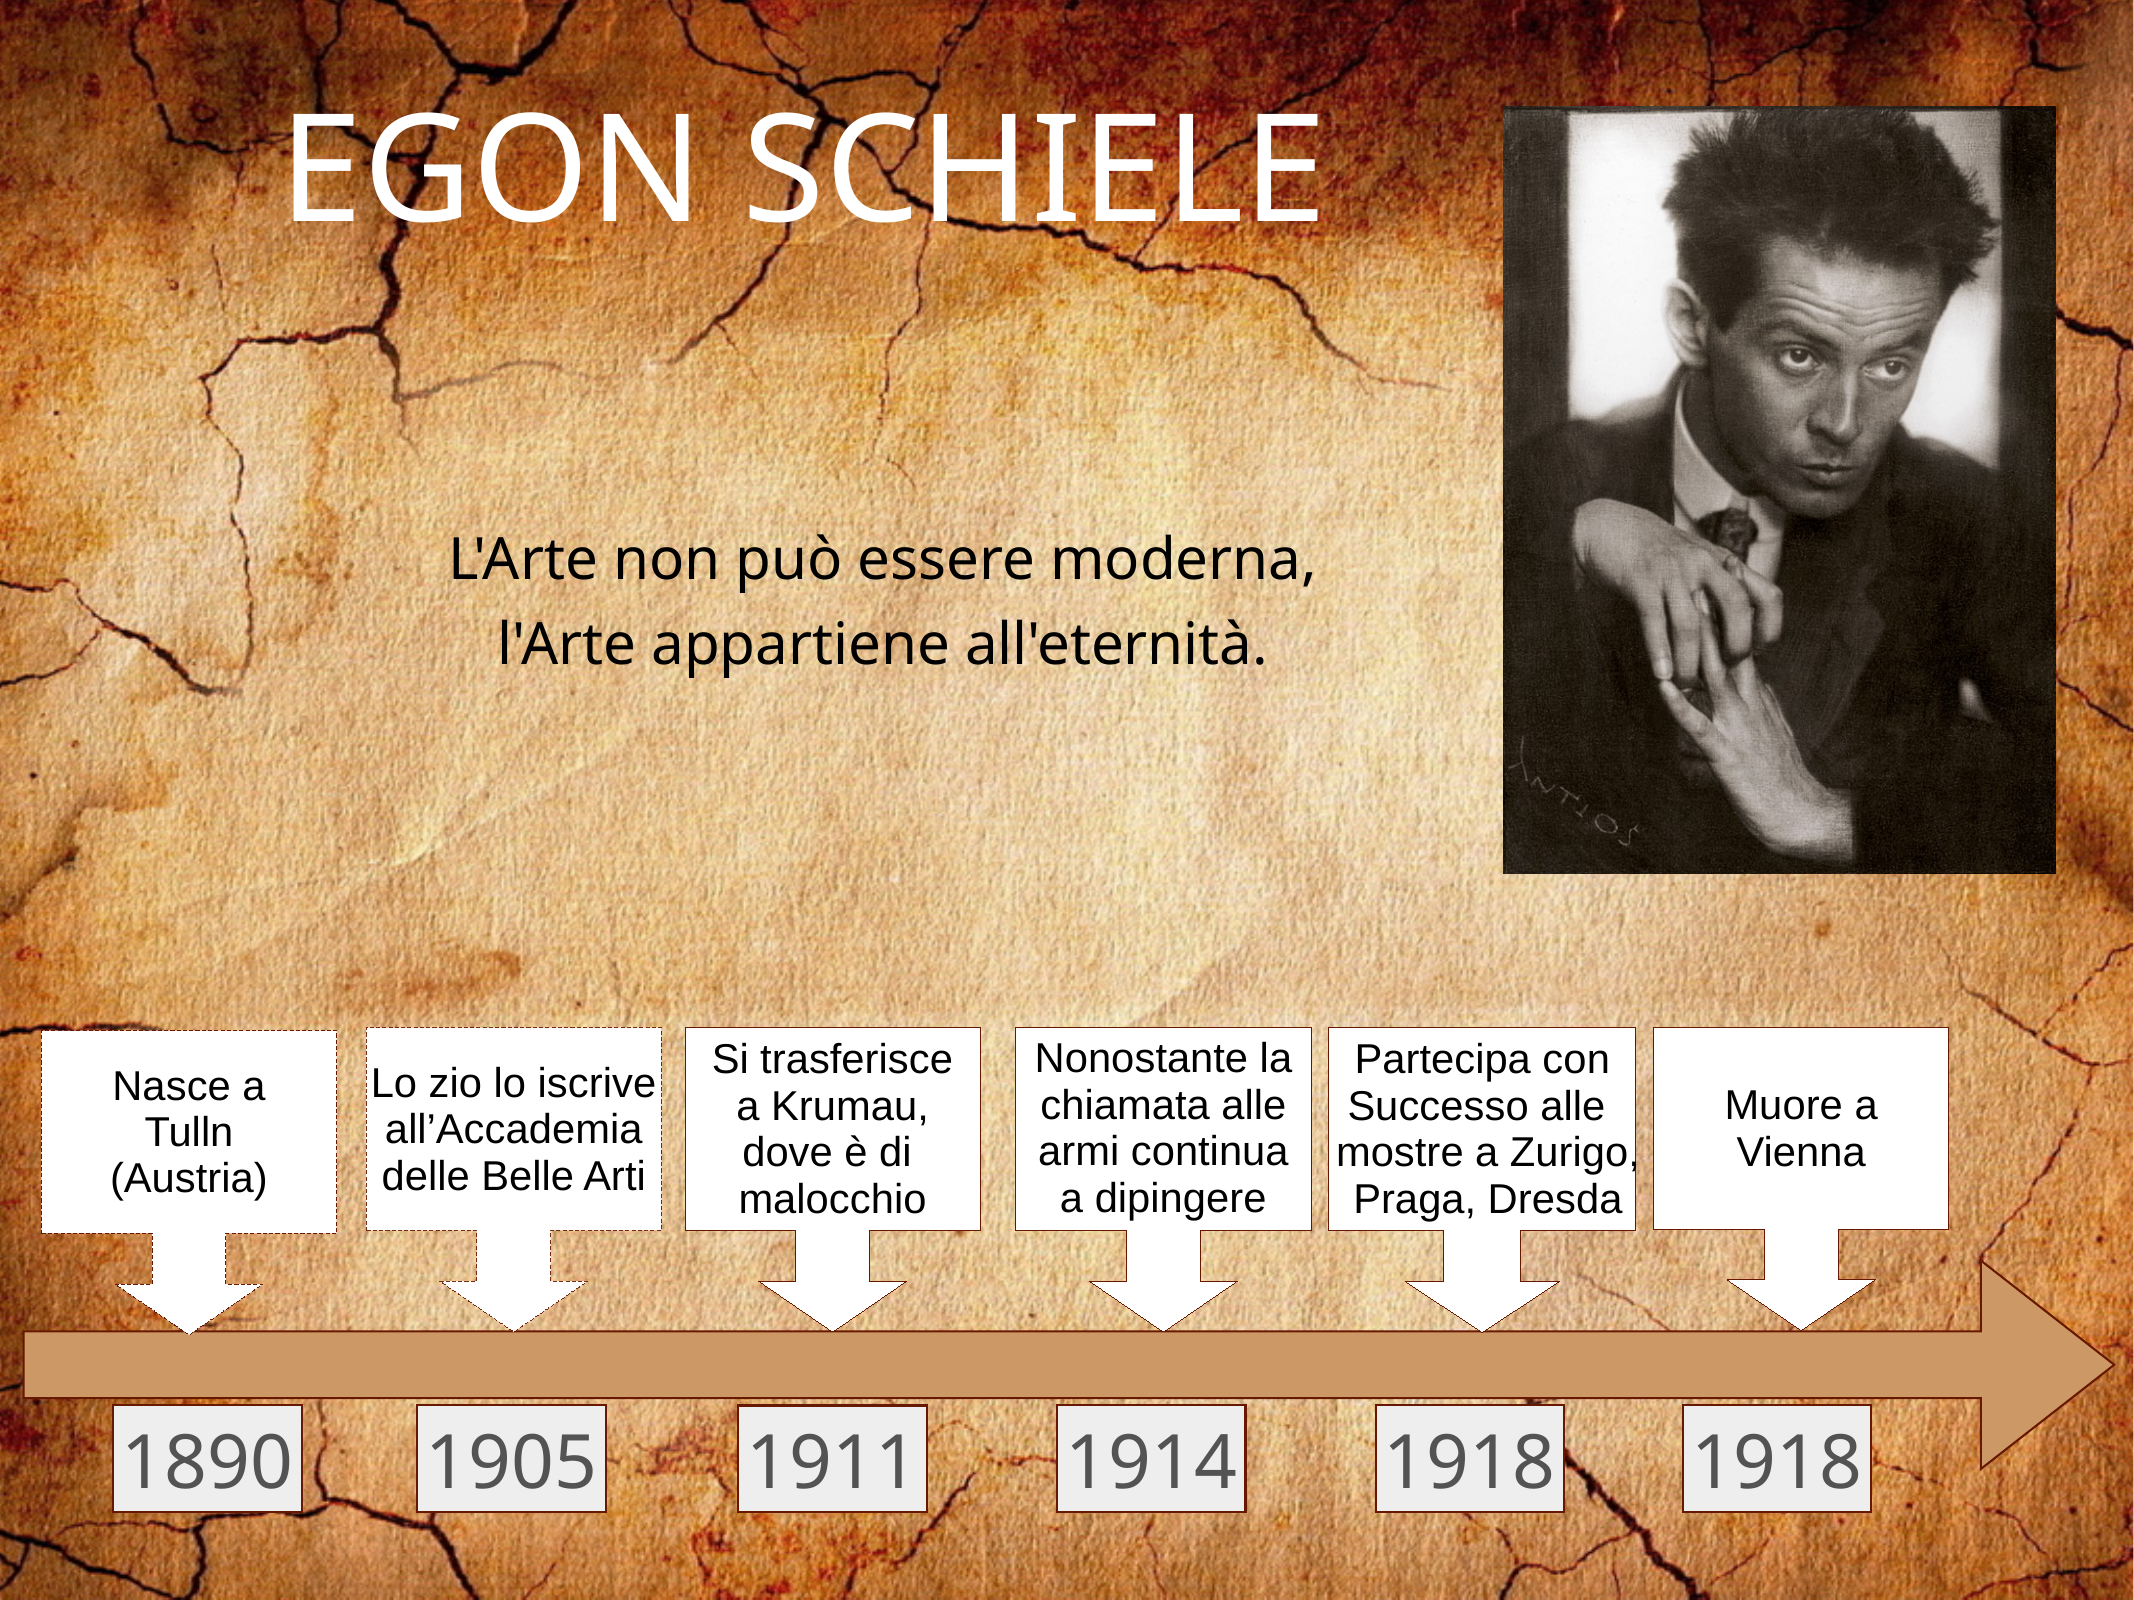

# Egon Schiele
L'Arte non può essere moderna,
l'Arte appartiene all'eternità.
Lo zio lo iscrive
all’Accademia
delle Belle Arti
Si trasferisce
a Krumau,
dove è di
malocchio
Nonostante la
chiamata alle
armi continua
a dipingere
Partecipa con
Successo alle
 mostre a Zurigo,
 Praga, Dresda
Muore a
Vienna
Nasce a
Tulln
(Austria)
1914
1918
1918
1905
1890
1911